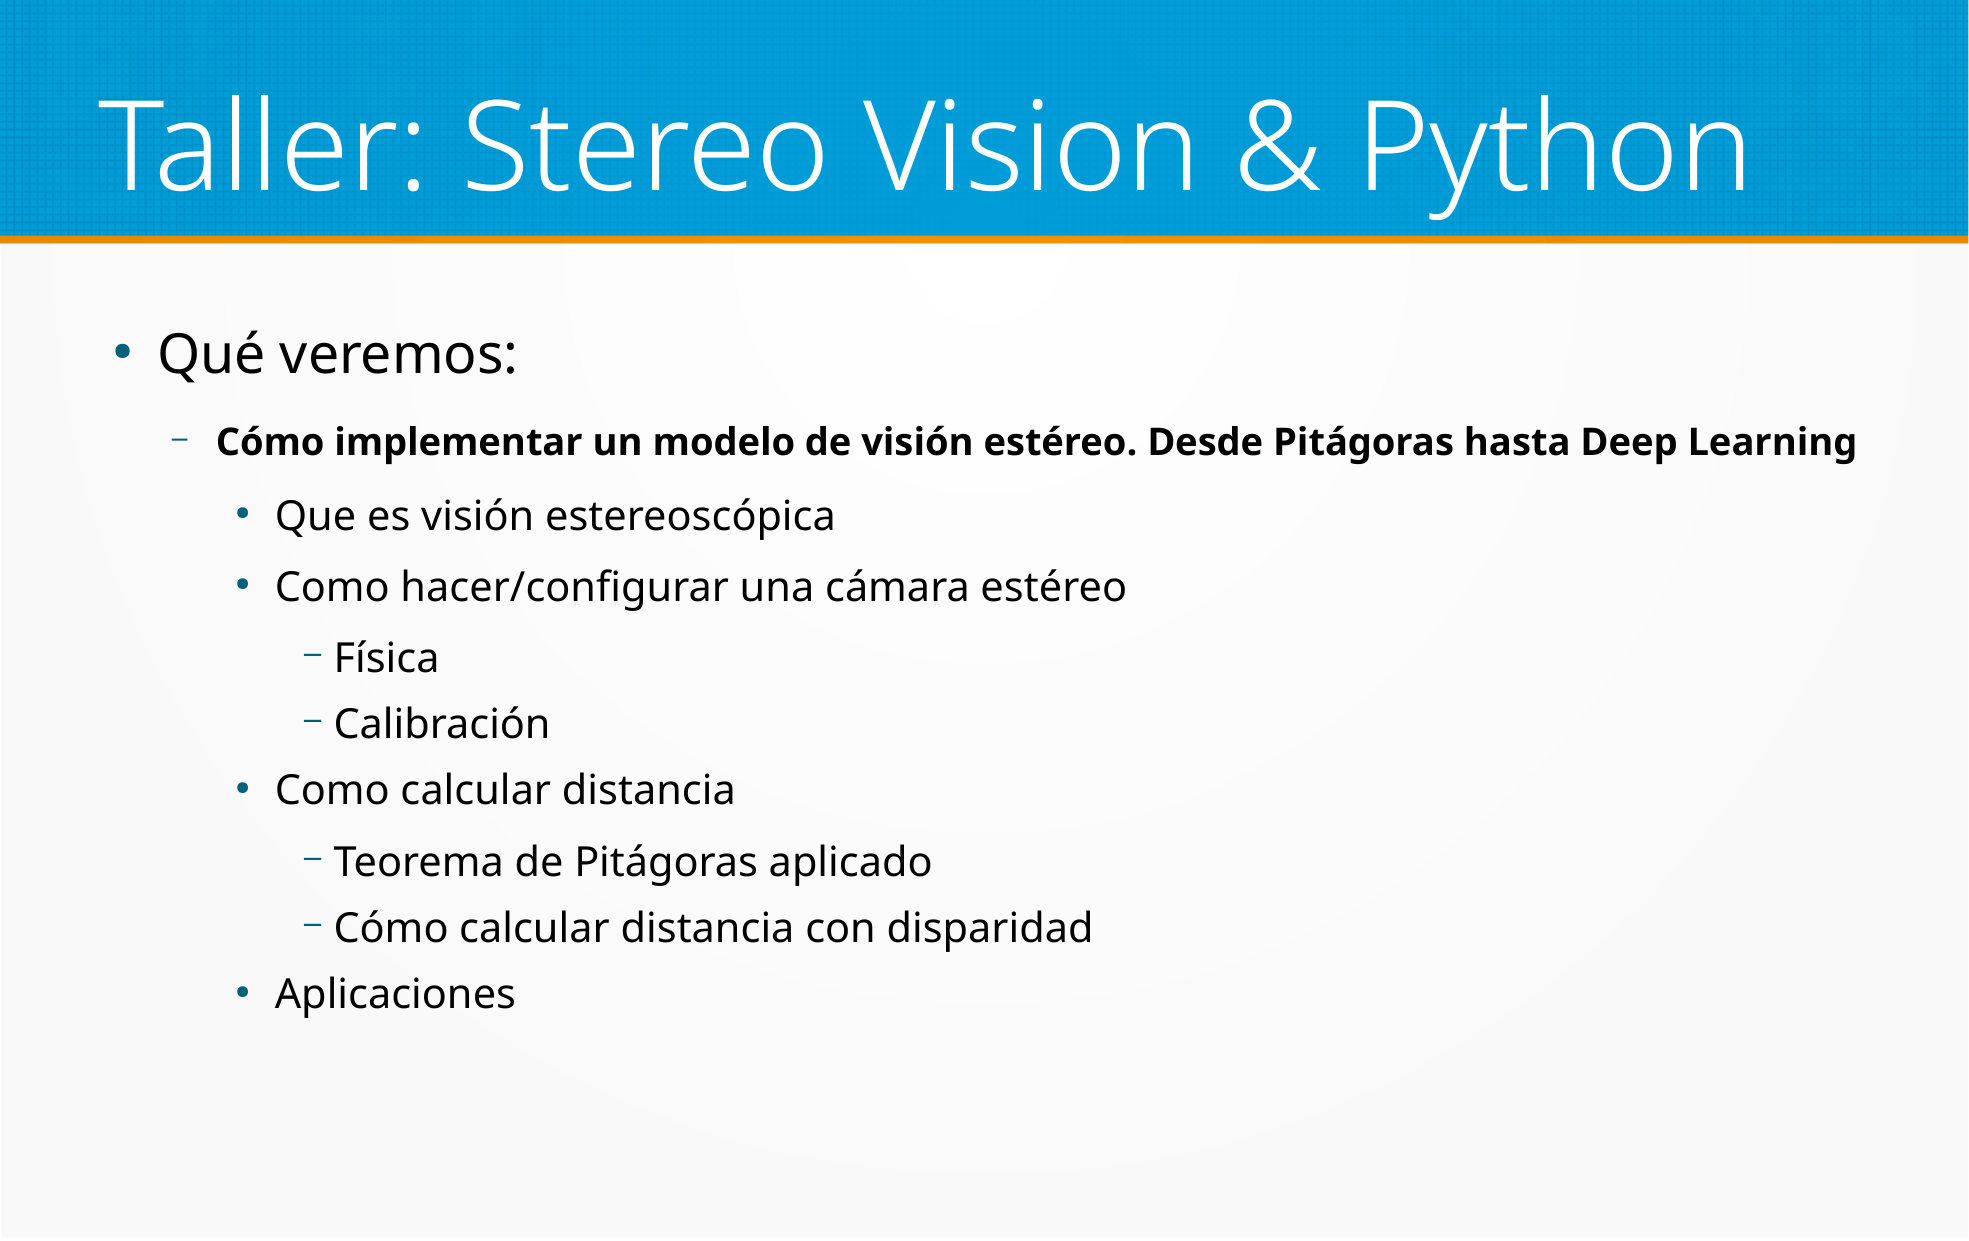

# Taller: Stereo Vision & Python
Qué veremos:
Cómo implementar un modelo de visión estéreo. Desde Pitágoras hasta Deep Learning
Que es visión estereoscópica
Como hacer/configurar una cámara estéreo
Física
Calibración
Como calcular distancia
Teorema de Pitágoras aplicado
Cómo calcular distancia con disparidad
Aplicaciones